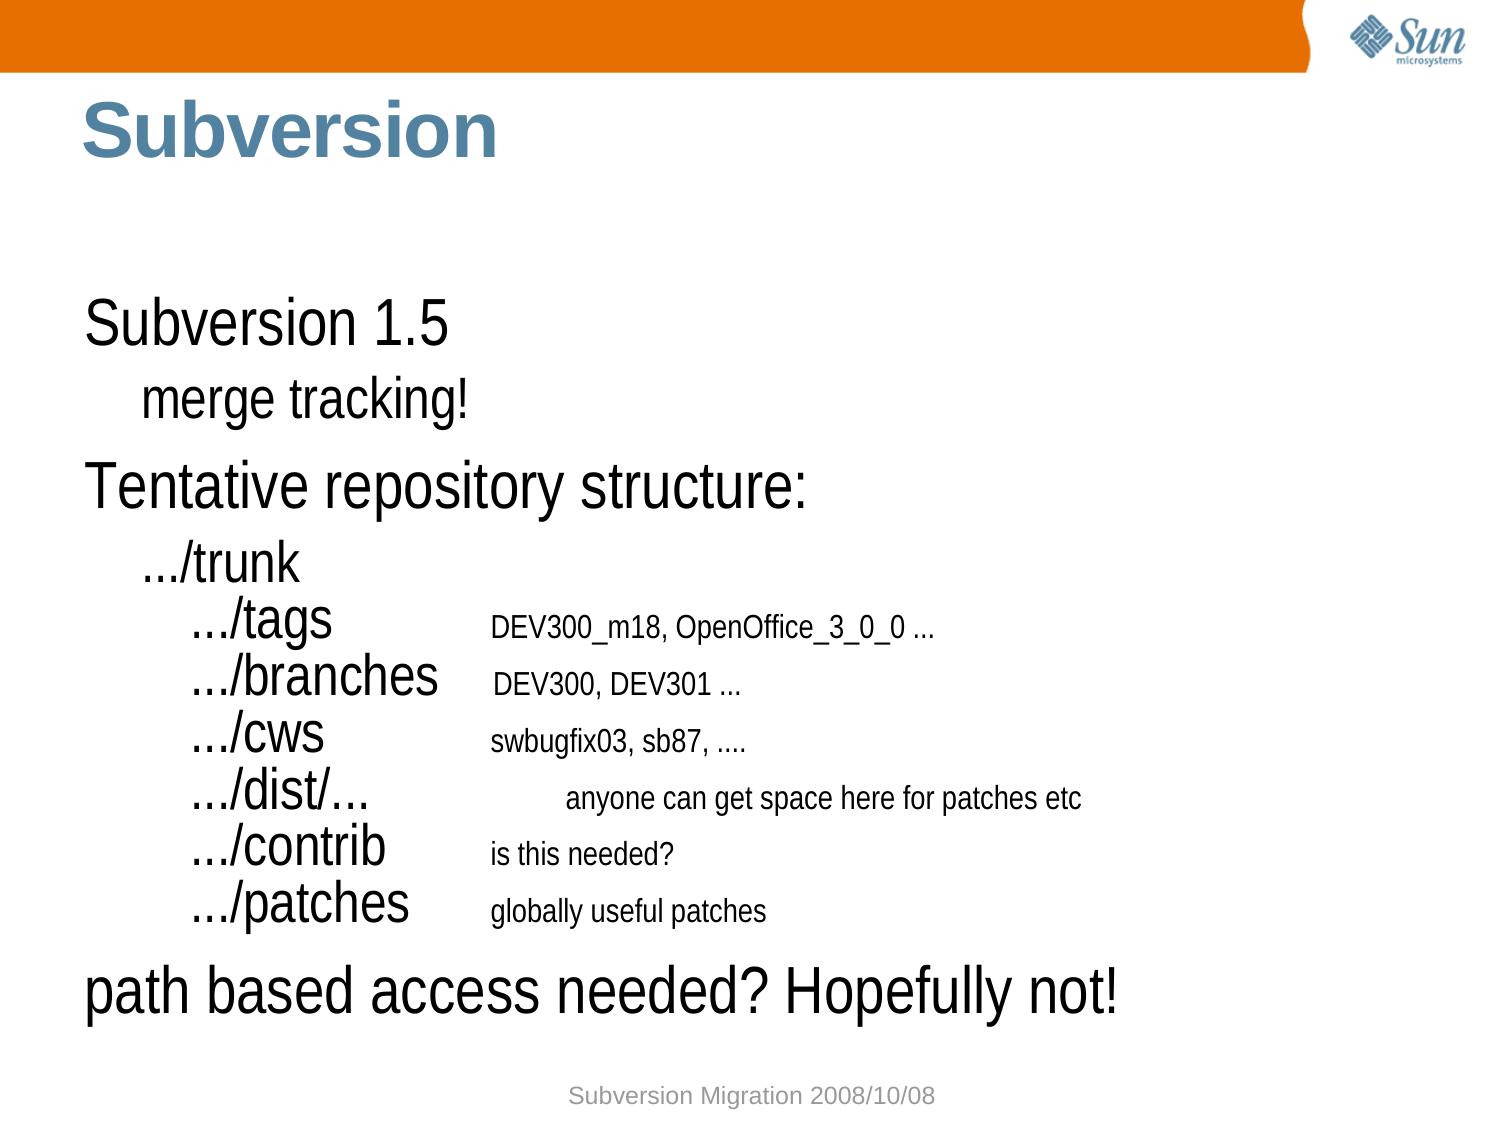

# Subversion
Subversion 1.5
merge tracking!
Tentative repository structure:
.../trunk
.../tags			DEV300_m18, OpenOffice_3_0_0 ...
.../branches DEV300, DEV301 ...
.../cws			swbugfix03, sb87, ....
.../dist/...			anyone can get space here for patches etc
.../contrib		is this needed?
.../patches		globally useful patches
path based access needed? Hopefully not!